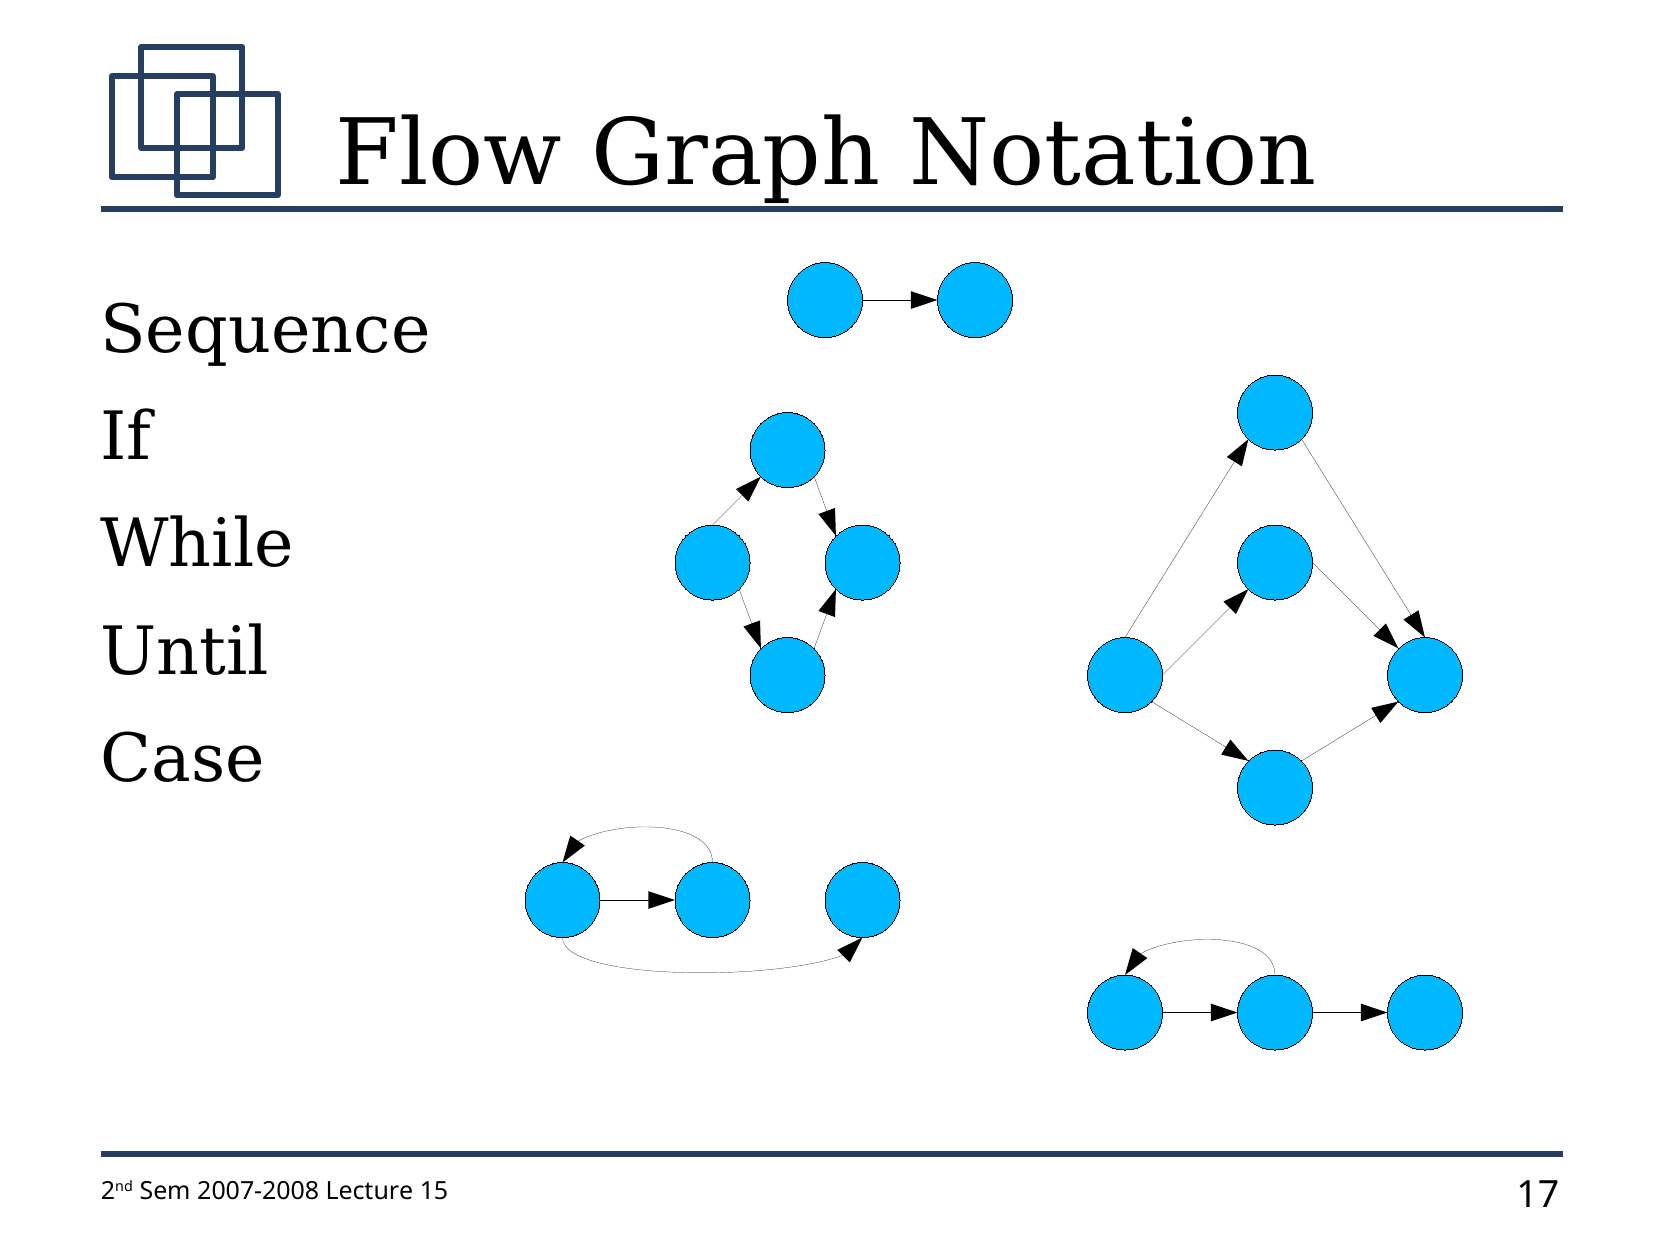

# Flow Graph Notation
Sequence
If
While
Until
Case